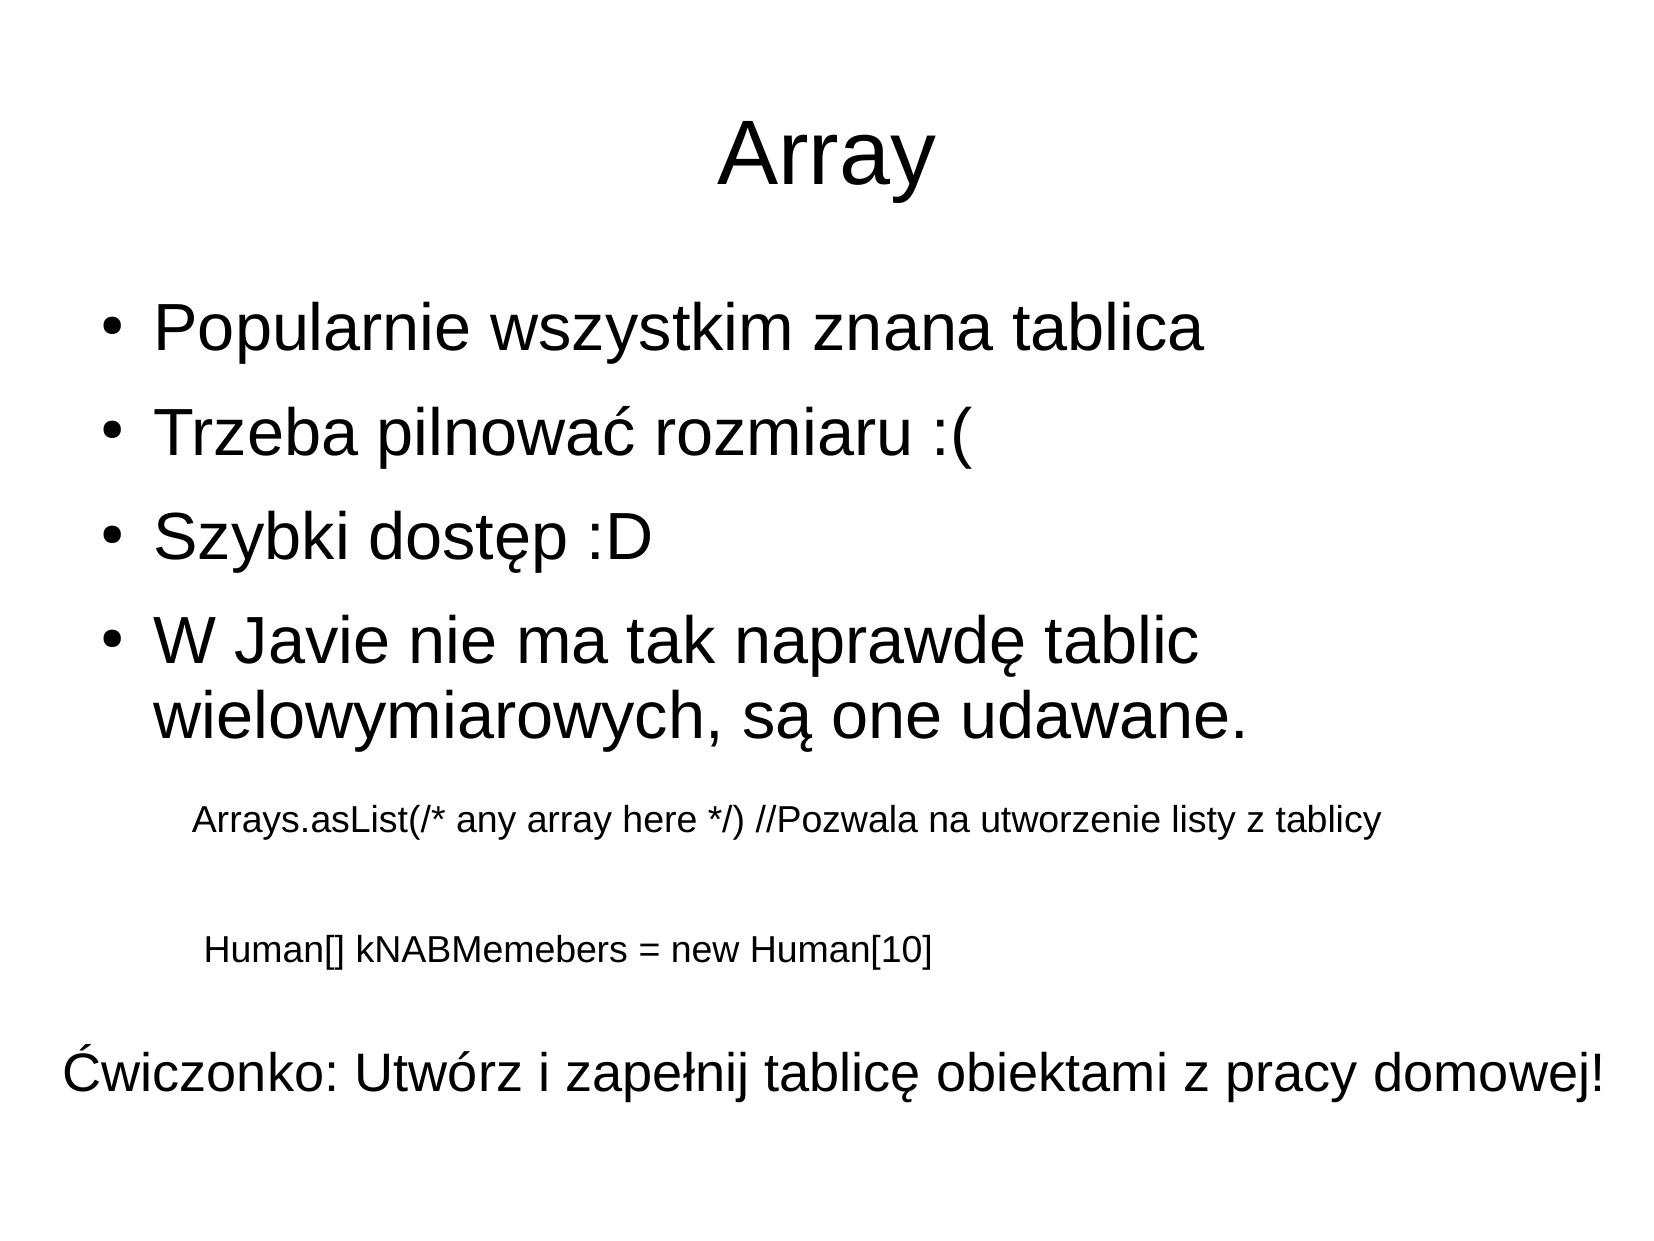

# Array
Popularnie wszystkim znana tablica
Trzeba pilnować rozmiaru :(
Szybki dostęp :D
W Javie nie ma tak naprawdę tablic wielowymiarowych, są one udawane.
Arrays.asList(/* any array here */) //Pozwala na utworzenie listy z tablicy
Human[] kNABMemebers = new Human[10]
Ćwiczonko: Utwórz i zapełnij tablicę obiektami z pracy domowej!